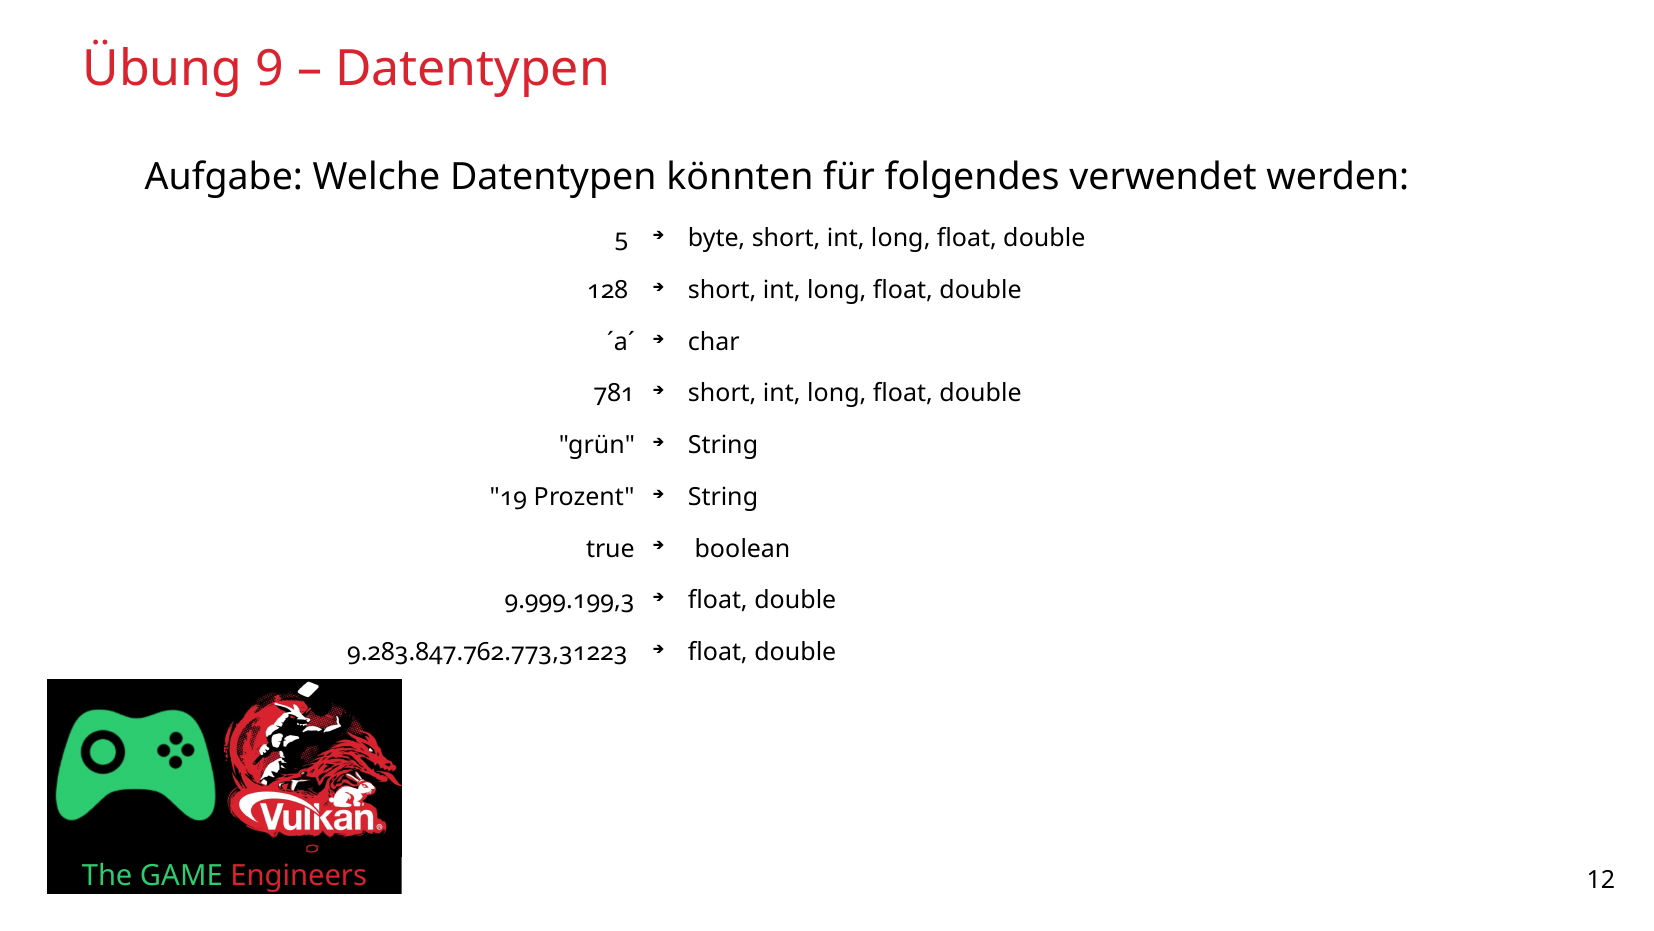

# Übung 9 – Datentypen
Aufgabe: Welche Datentypen könnten für folgendes verwendet werden:
5
128
´a´
781
"grün"
"19 Prozent"
true
9.999.199,3
9.283.847.762.773,31223
byte, short, int, long, float, double
short, int, long, float, double
char
short, int, long, float, double
String
String
 boolean
float, double
float, double